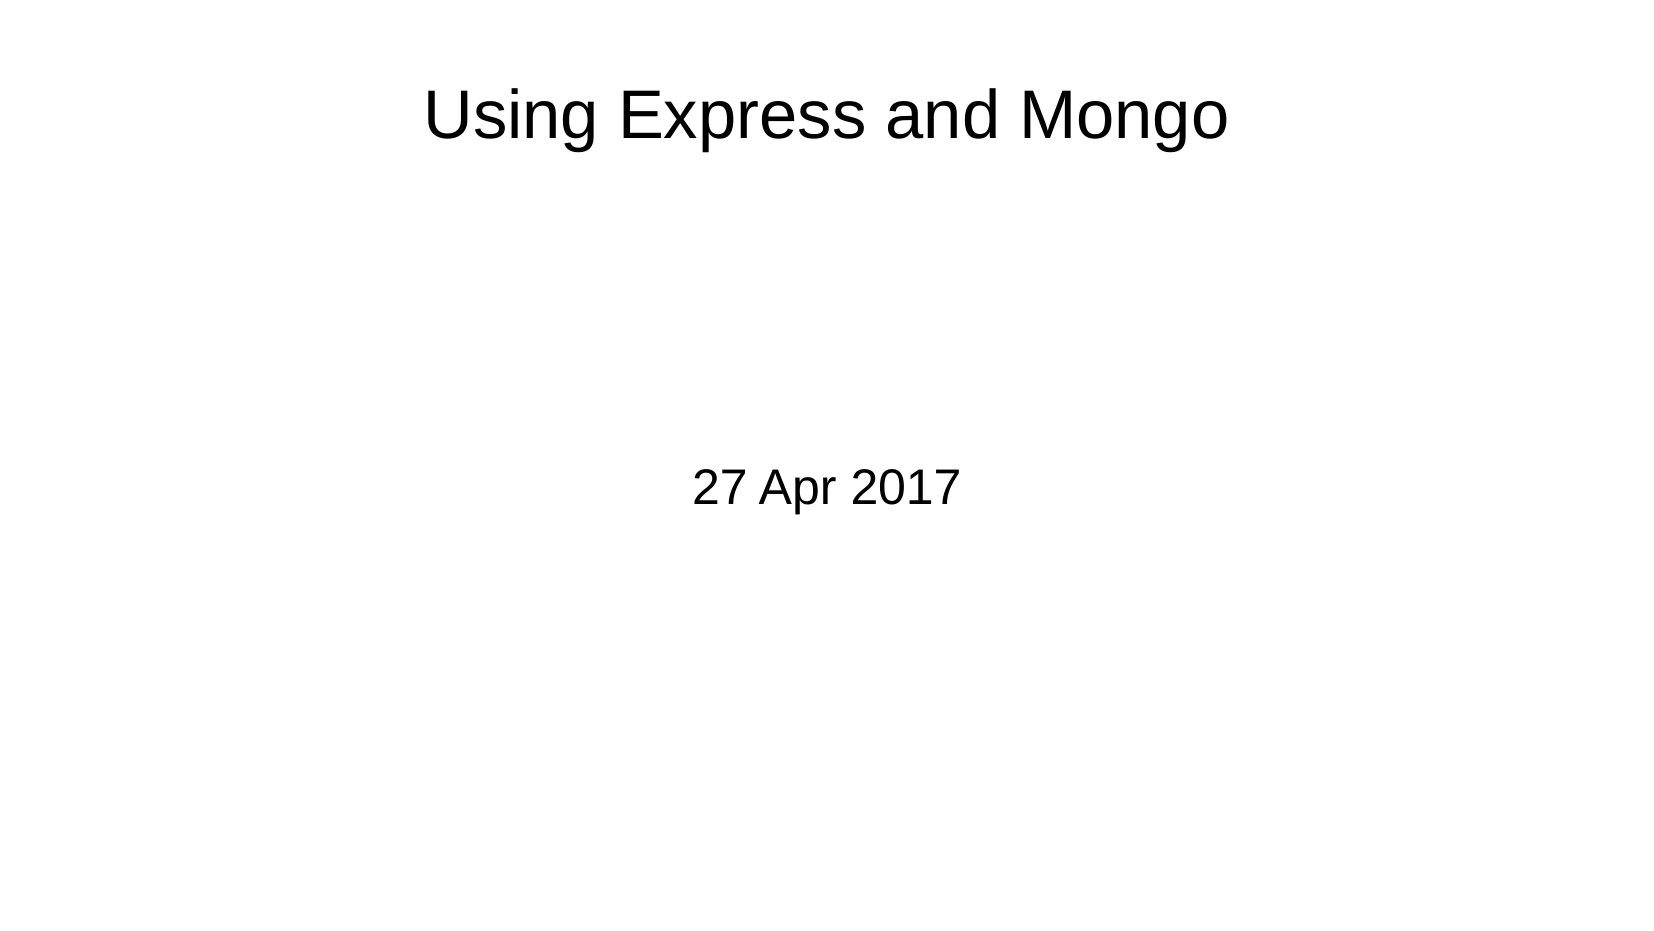

# Using Express and Mongo
27 Apr 2017